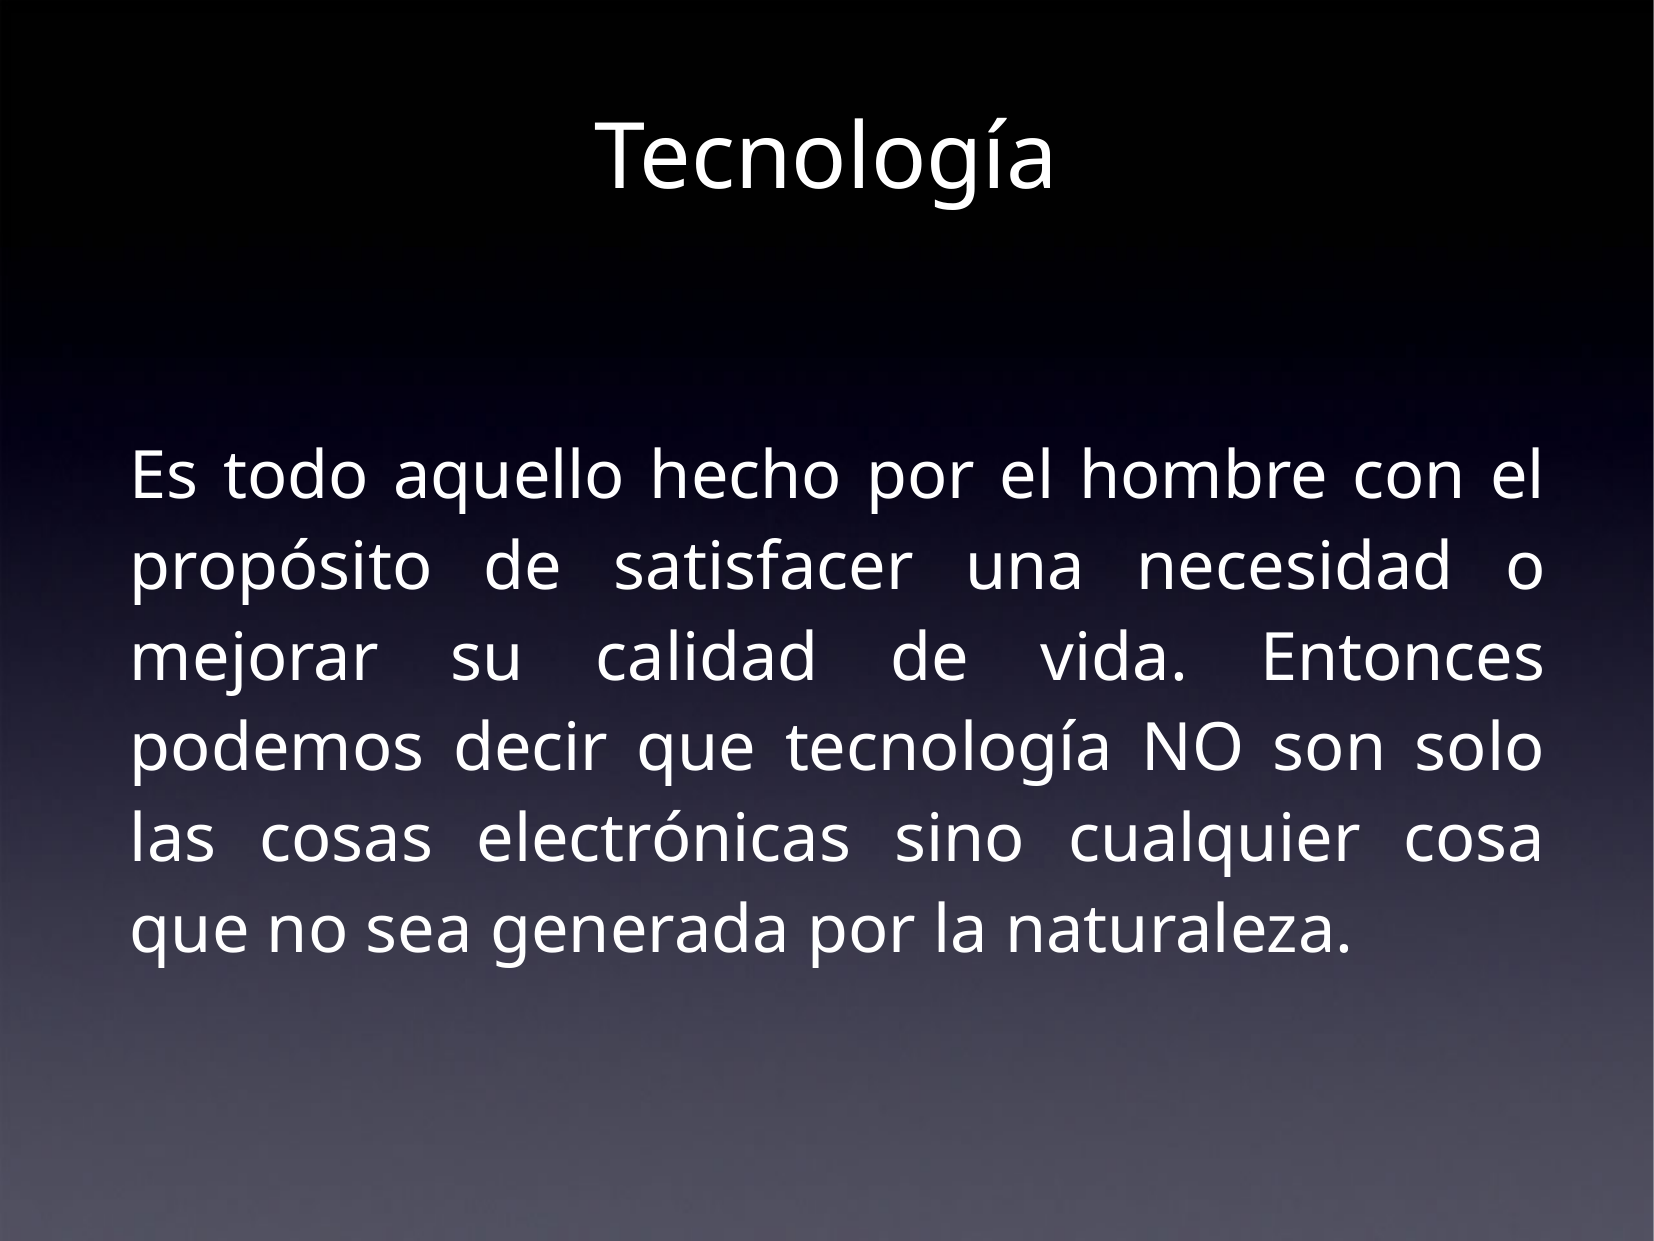

# Tecnología
Es todo aquello hecho por el hombre con el propósito de satisfacer una necesidad o mejorar su calidad de vida. Entonces podemos decir que tecnología NO son solo las cosas electrónicas sino cualquier cosa que no sea generada por la naturaleza.